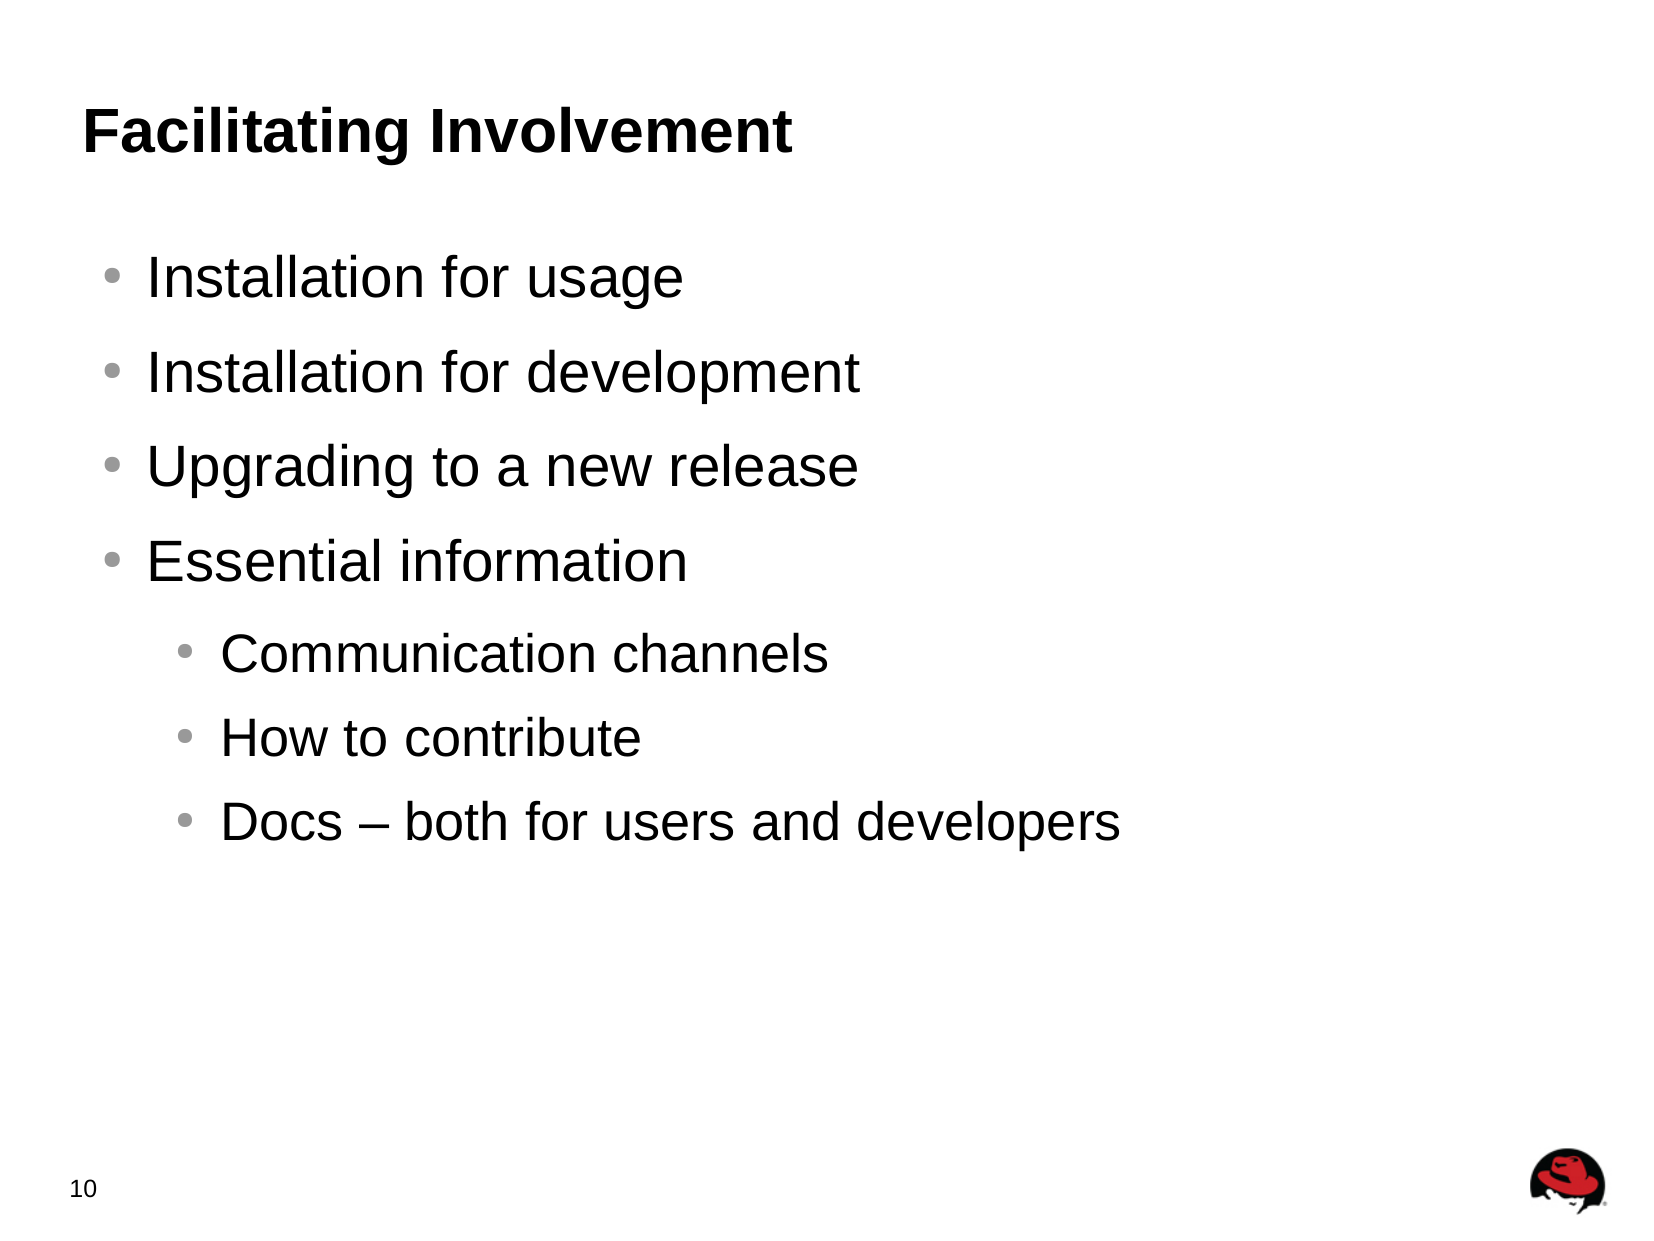

# Facilitating Involvement
Installation for usage
Installation for development
Upgrading to a new release
Essential information
Communication channels
How to contribute
Docs – both for users and developers